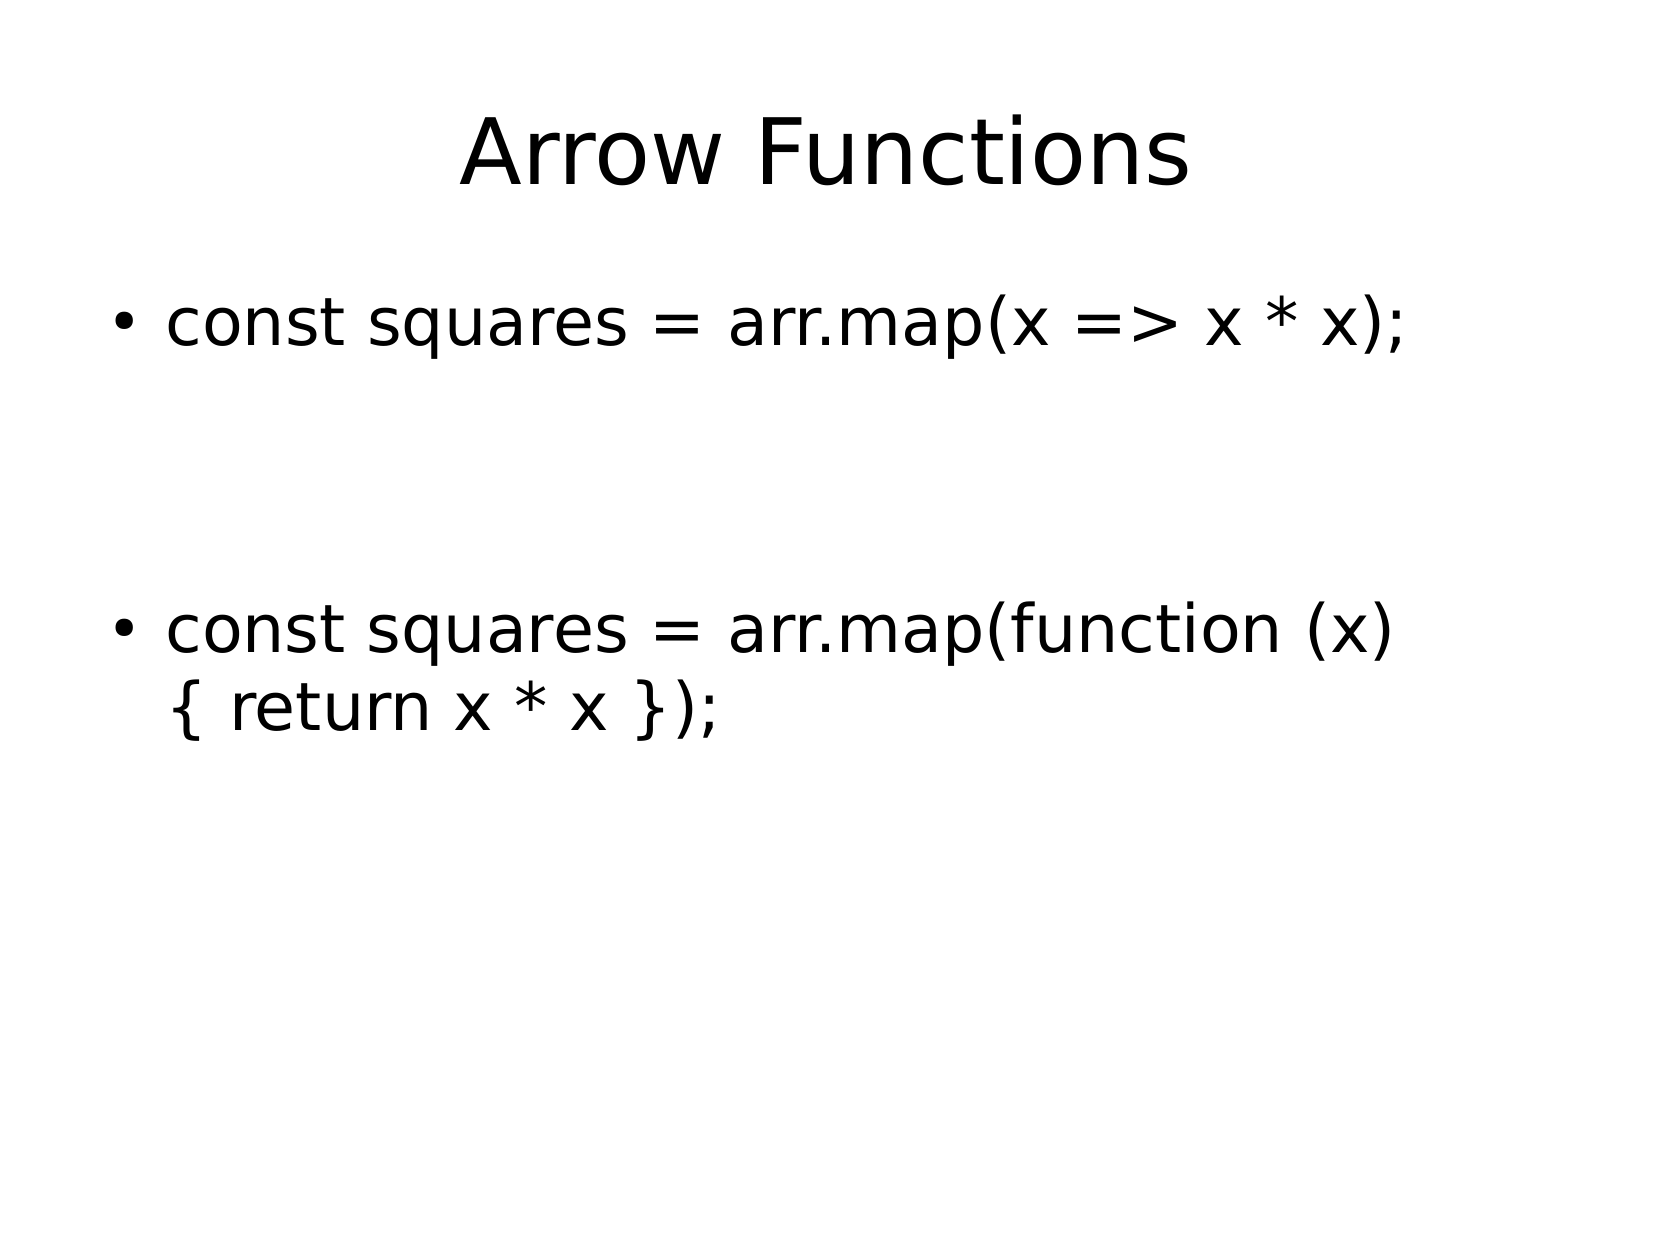

# Arrow Functions
const squares = arr.map(x => x * x);
const squares = arr.map(function (x) { return x * x });